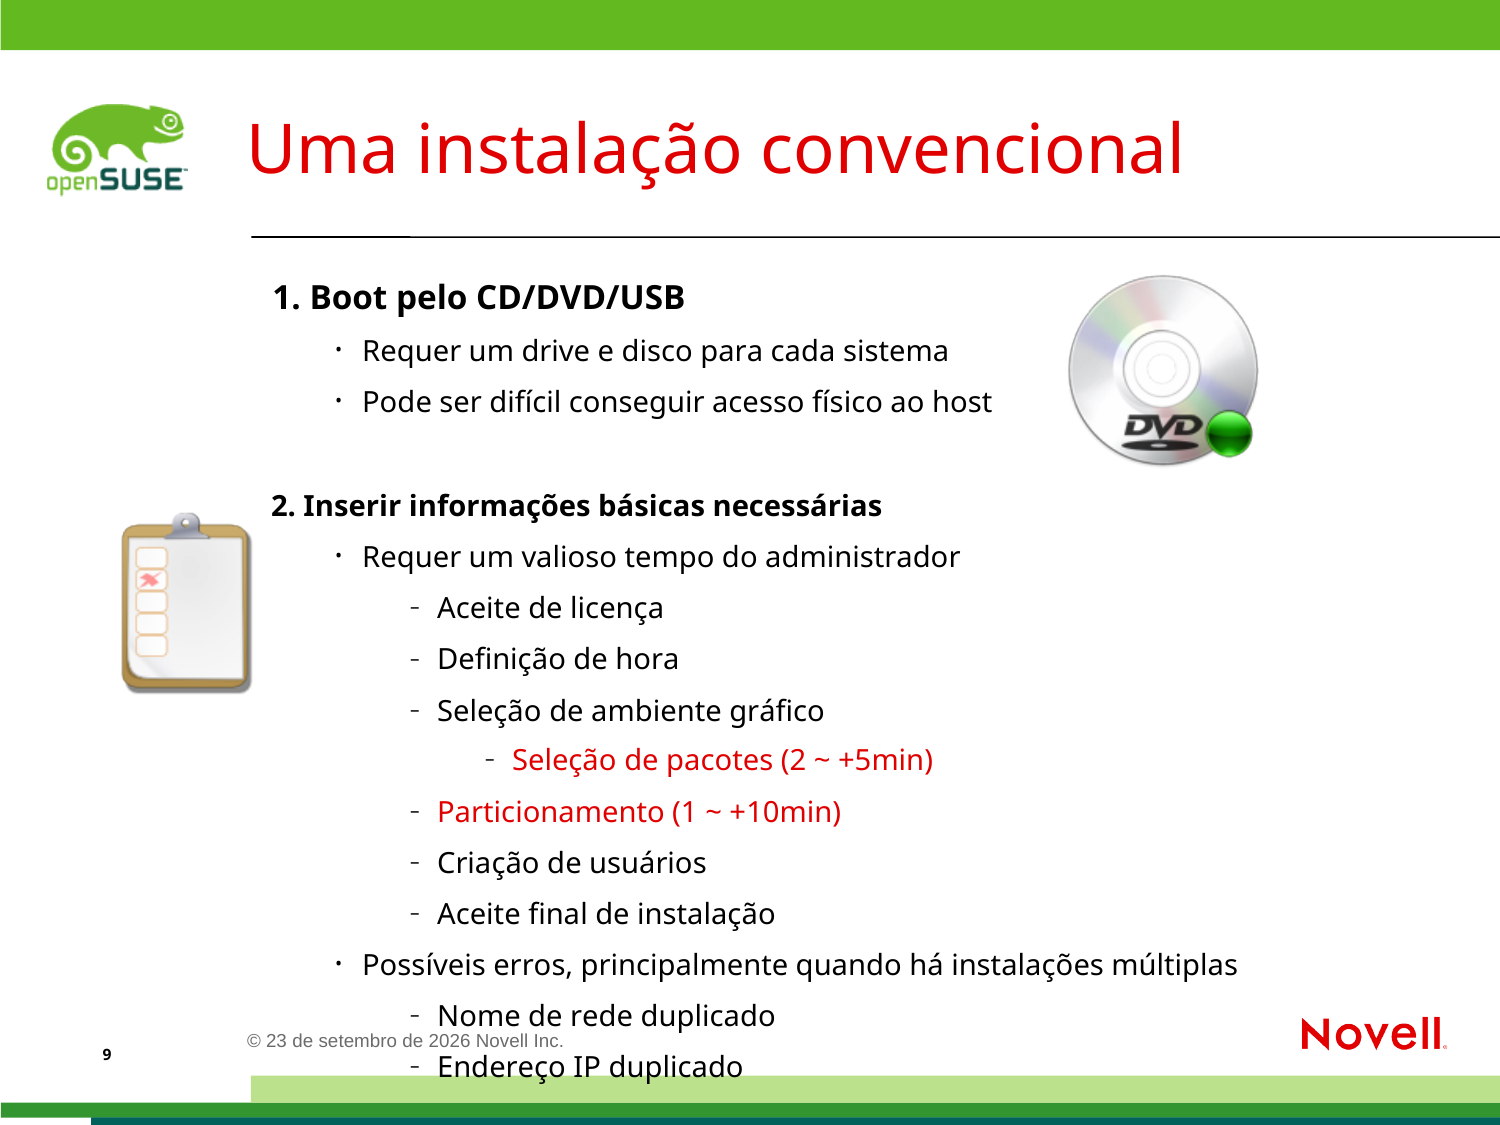

# Uma instalação convencional
1. Boot pelo CD/DVD/USB
Requer um drive e disco para cada sistema
Pode ser difícil conseguir acesso físico ao host
2. Inserir informações básicas necessárias
Requer um valioso tempo do administrador
Aceite de licença
Definição de hora
Seleção de ambiente gráfico
Seleção de pacotes (2 ~ +5min)
Particionamento (1 ~ +10min)
Criação de usuários
Aceite final de instalação
Possíveis erros, principalmente quando há instalações múltiplas
Nome de rede duplicado
Endereço IP duplicado